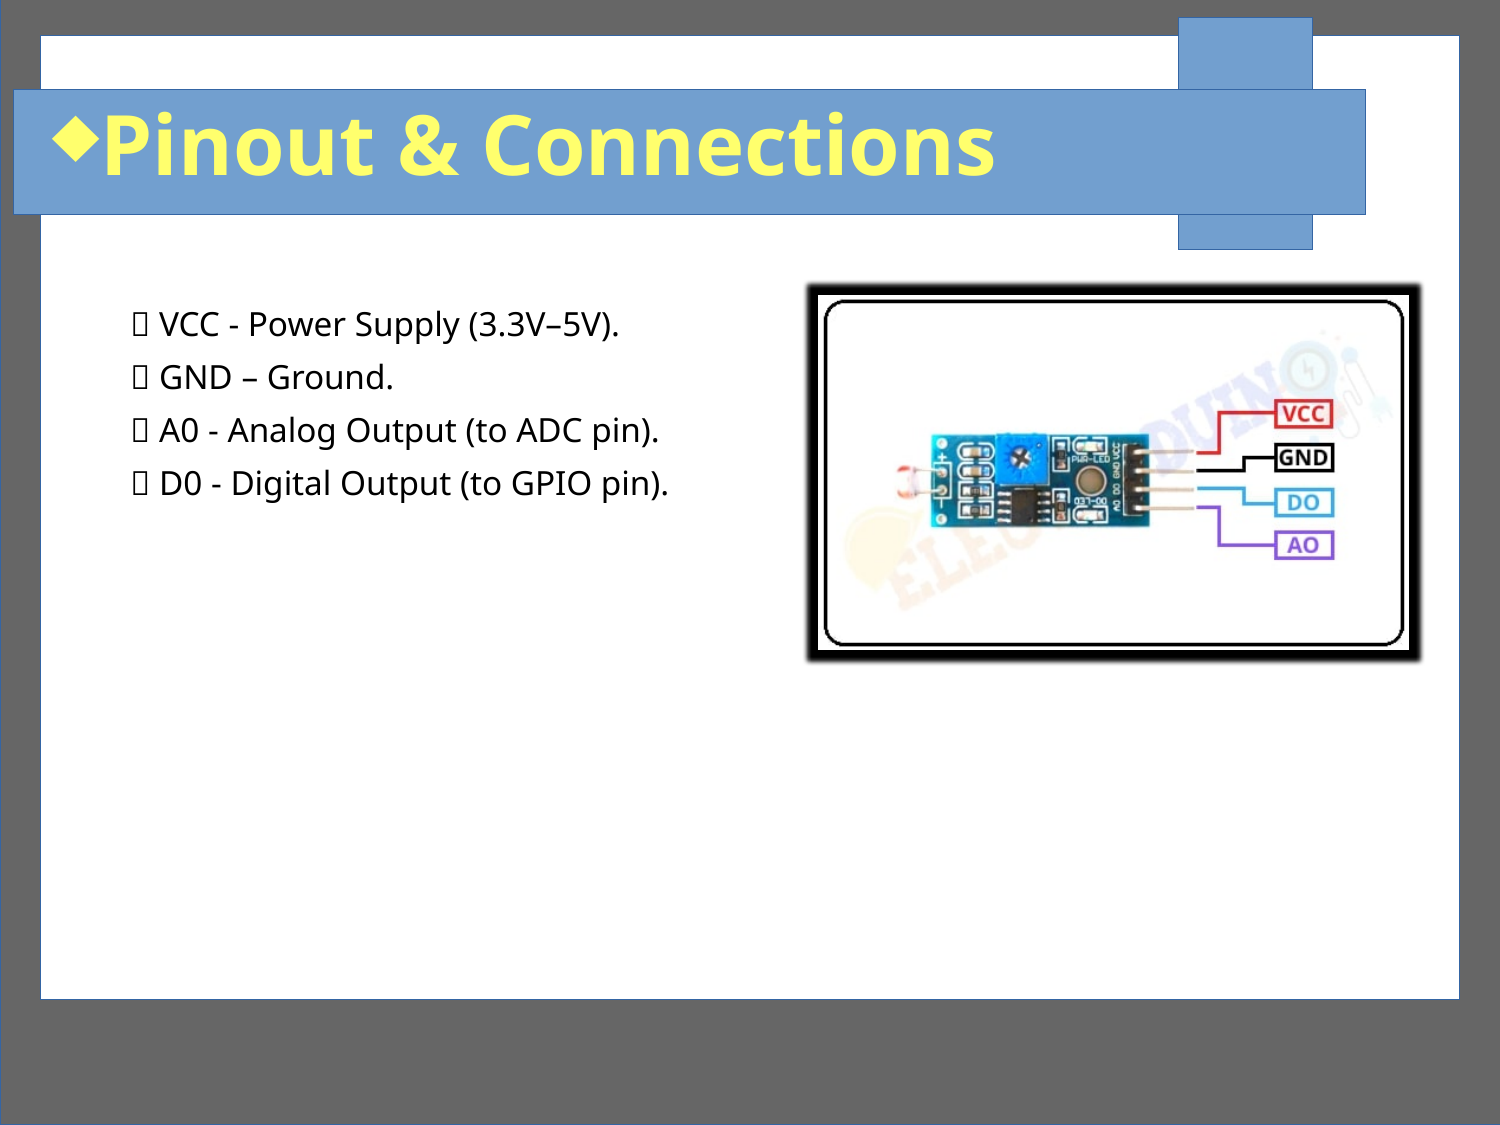

# Pinout & Connections
🔌 VCC - Power Supply (3.3V–5V).
🔌 GND – Ground.
🔌 A0 - Analog Output (to ADC pin).
🔌 D0 - Digital Output (to GPIO pin).